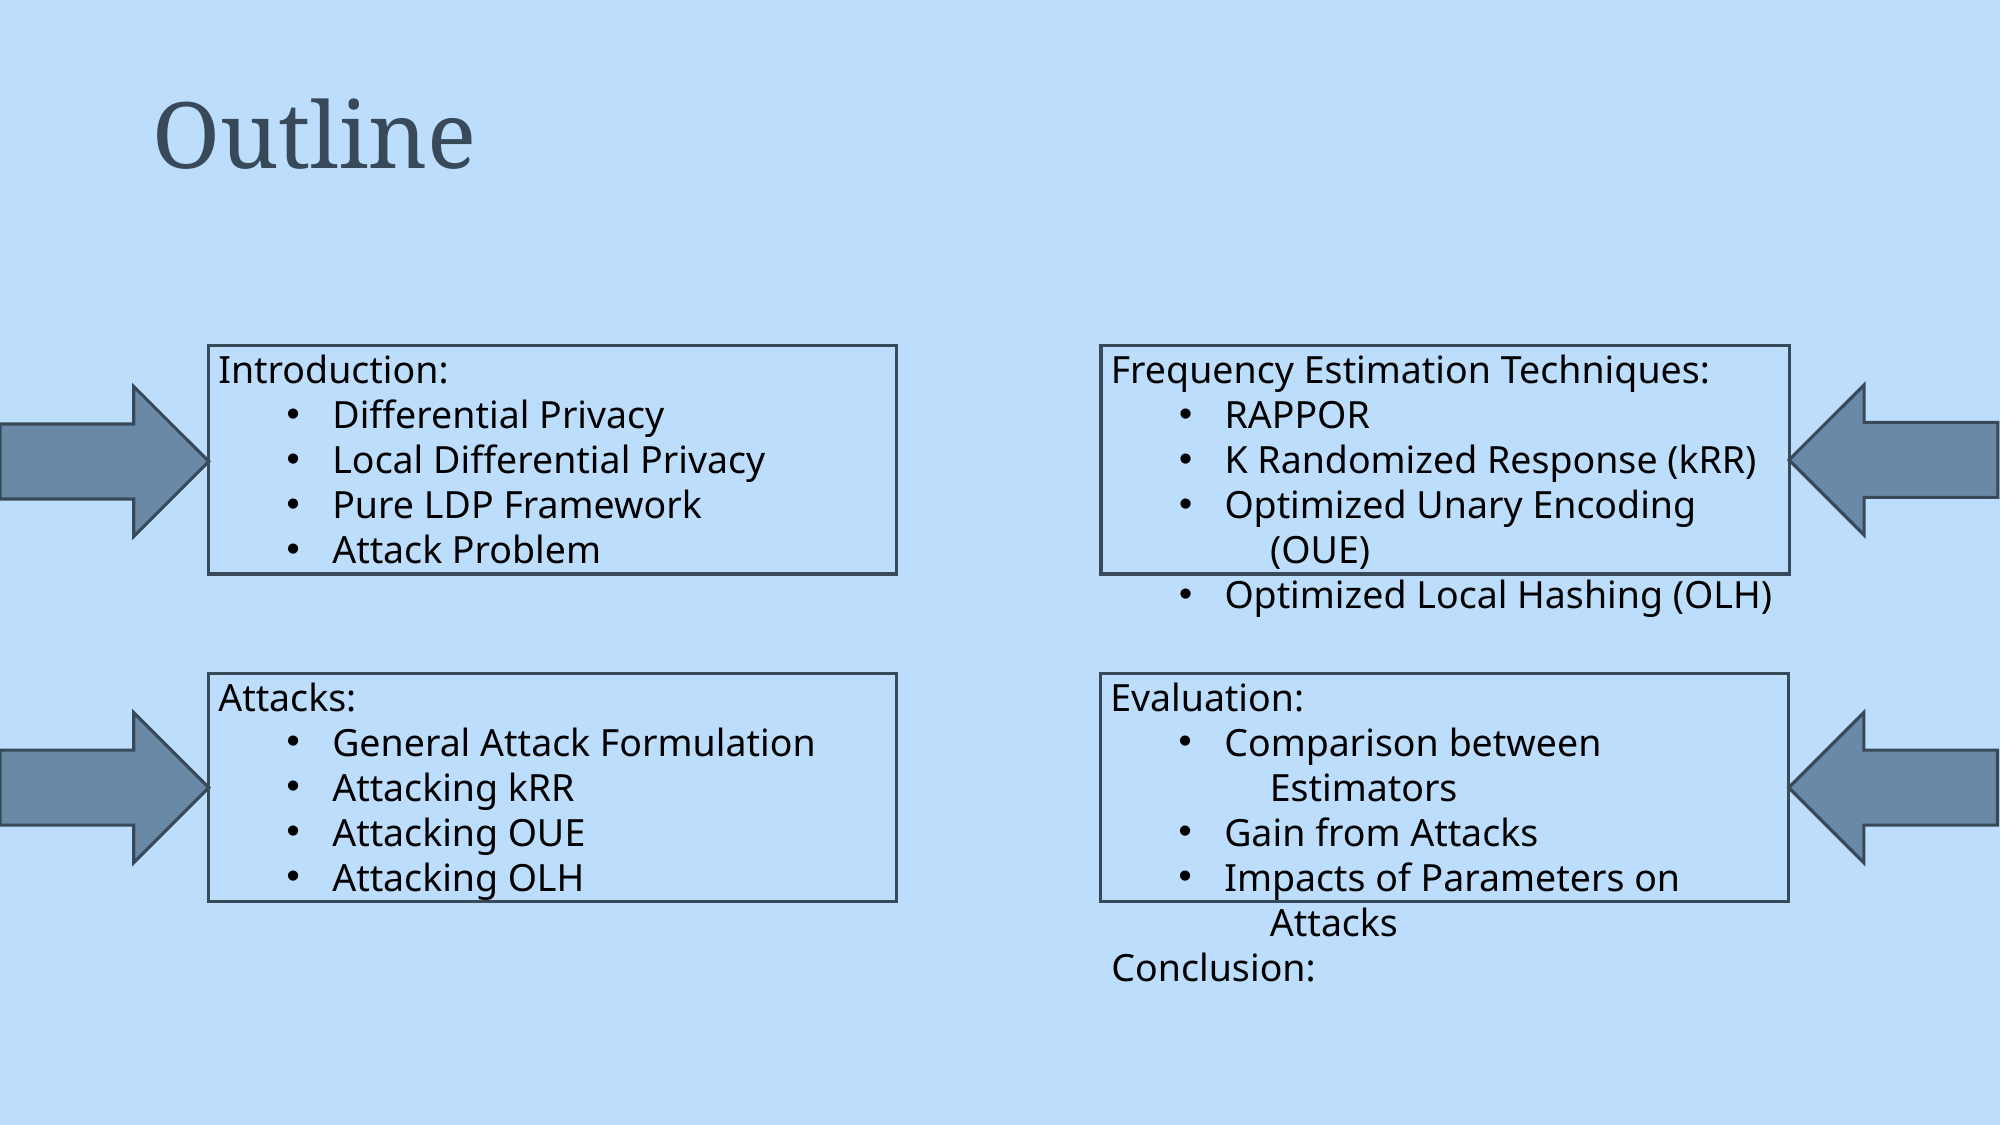

# Outline
 Introduction:
Differential Privacy
Local Differential Privacy
Pure LDP Framework
Attack Problem
 Frequency Estimation Techniques:
RAPPOR
K Randomized Response (kRR)
Optimized Unary Encoding (OUE)
Optimized Local Hashing (OLH)
 Attacks:
General Attack Formulation
Attacking kRR
Attacking OUE
Attacking OLH
 Evaluation:
Comparison between Estimators
Gain from Attacks
Impacts of Parameters on Attacks
 Conclusion: